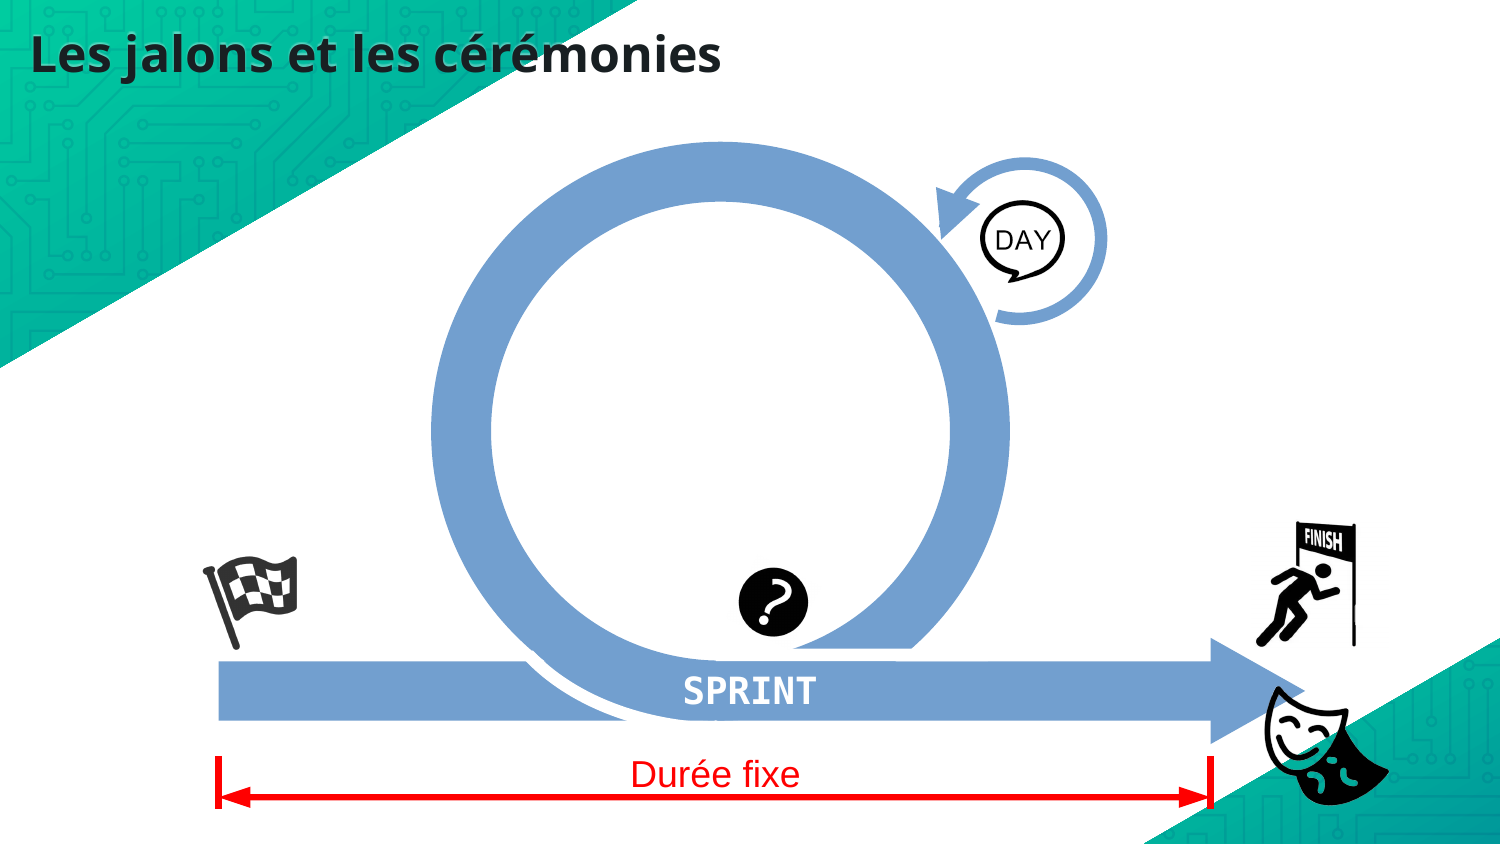

# Les jalons et les cérémonies
SPRINT